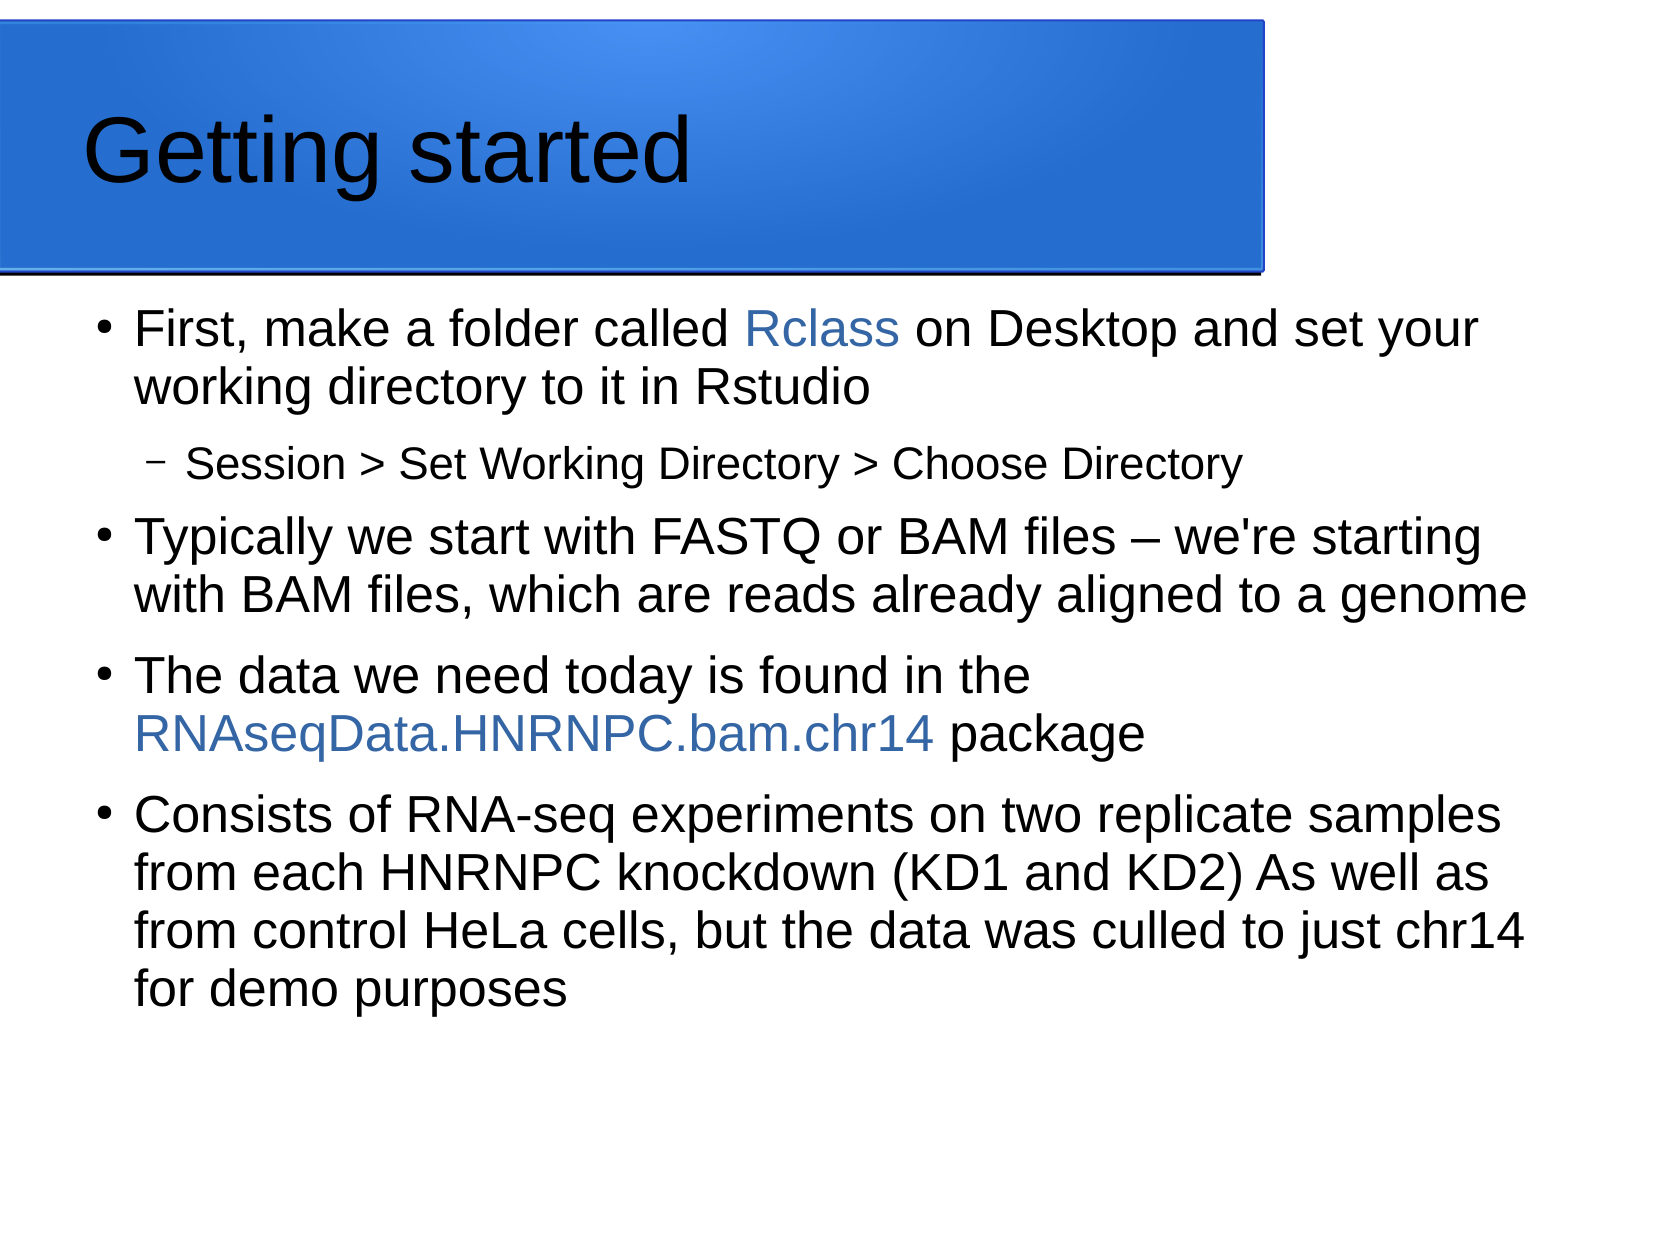

# Getting started
First, make a folder called Rclass on Desktop and set your working directory to it in Rstudio
Session > Set Working Directory > Choose Directory
Typically we start with FASTQ or BAM files – we're starting with BAM files, which are reads already aligned to a genome
The data we need today is found in the RNAseqData.HNRNPC.bam.chr14 package
Consists of RNA-seq experiments on two replicate samples from each HNRNPC knockdown (KD1 and KD2) As well as from control HeLa cells, but the data was culled to just chr14 for demo purposes